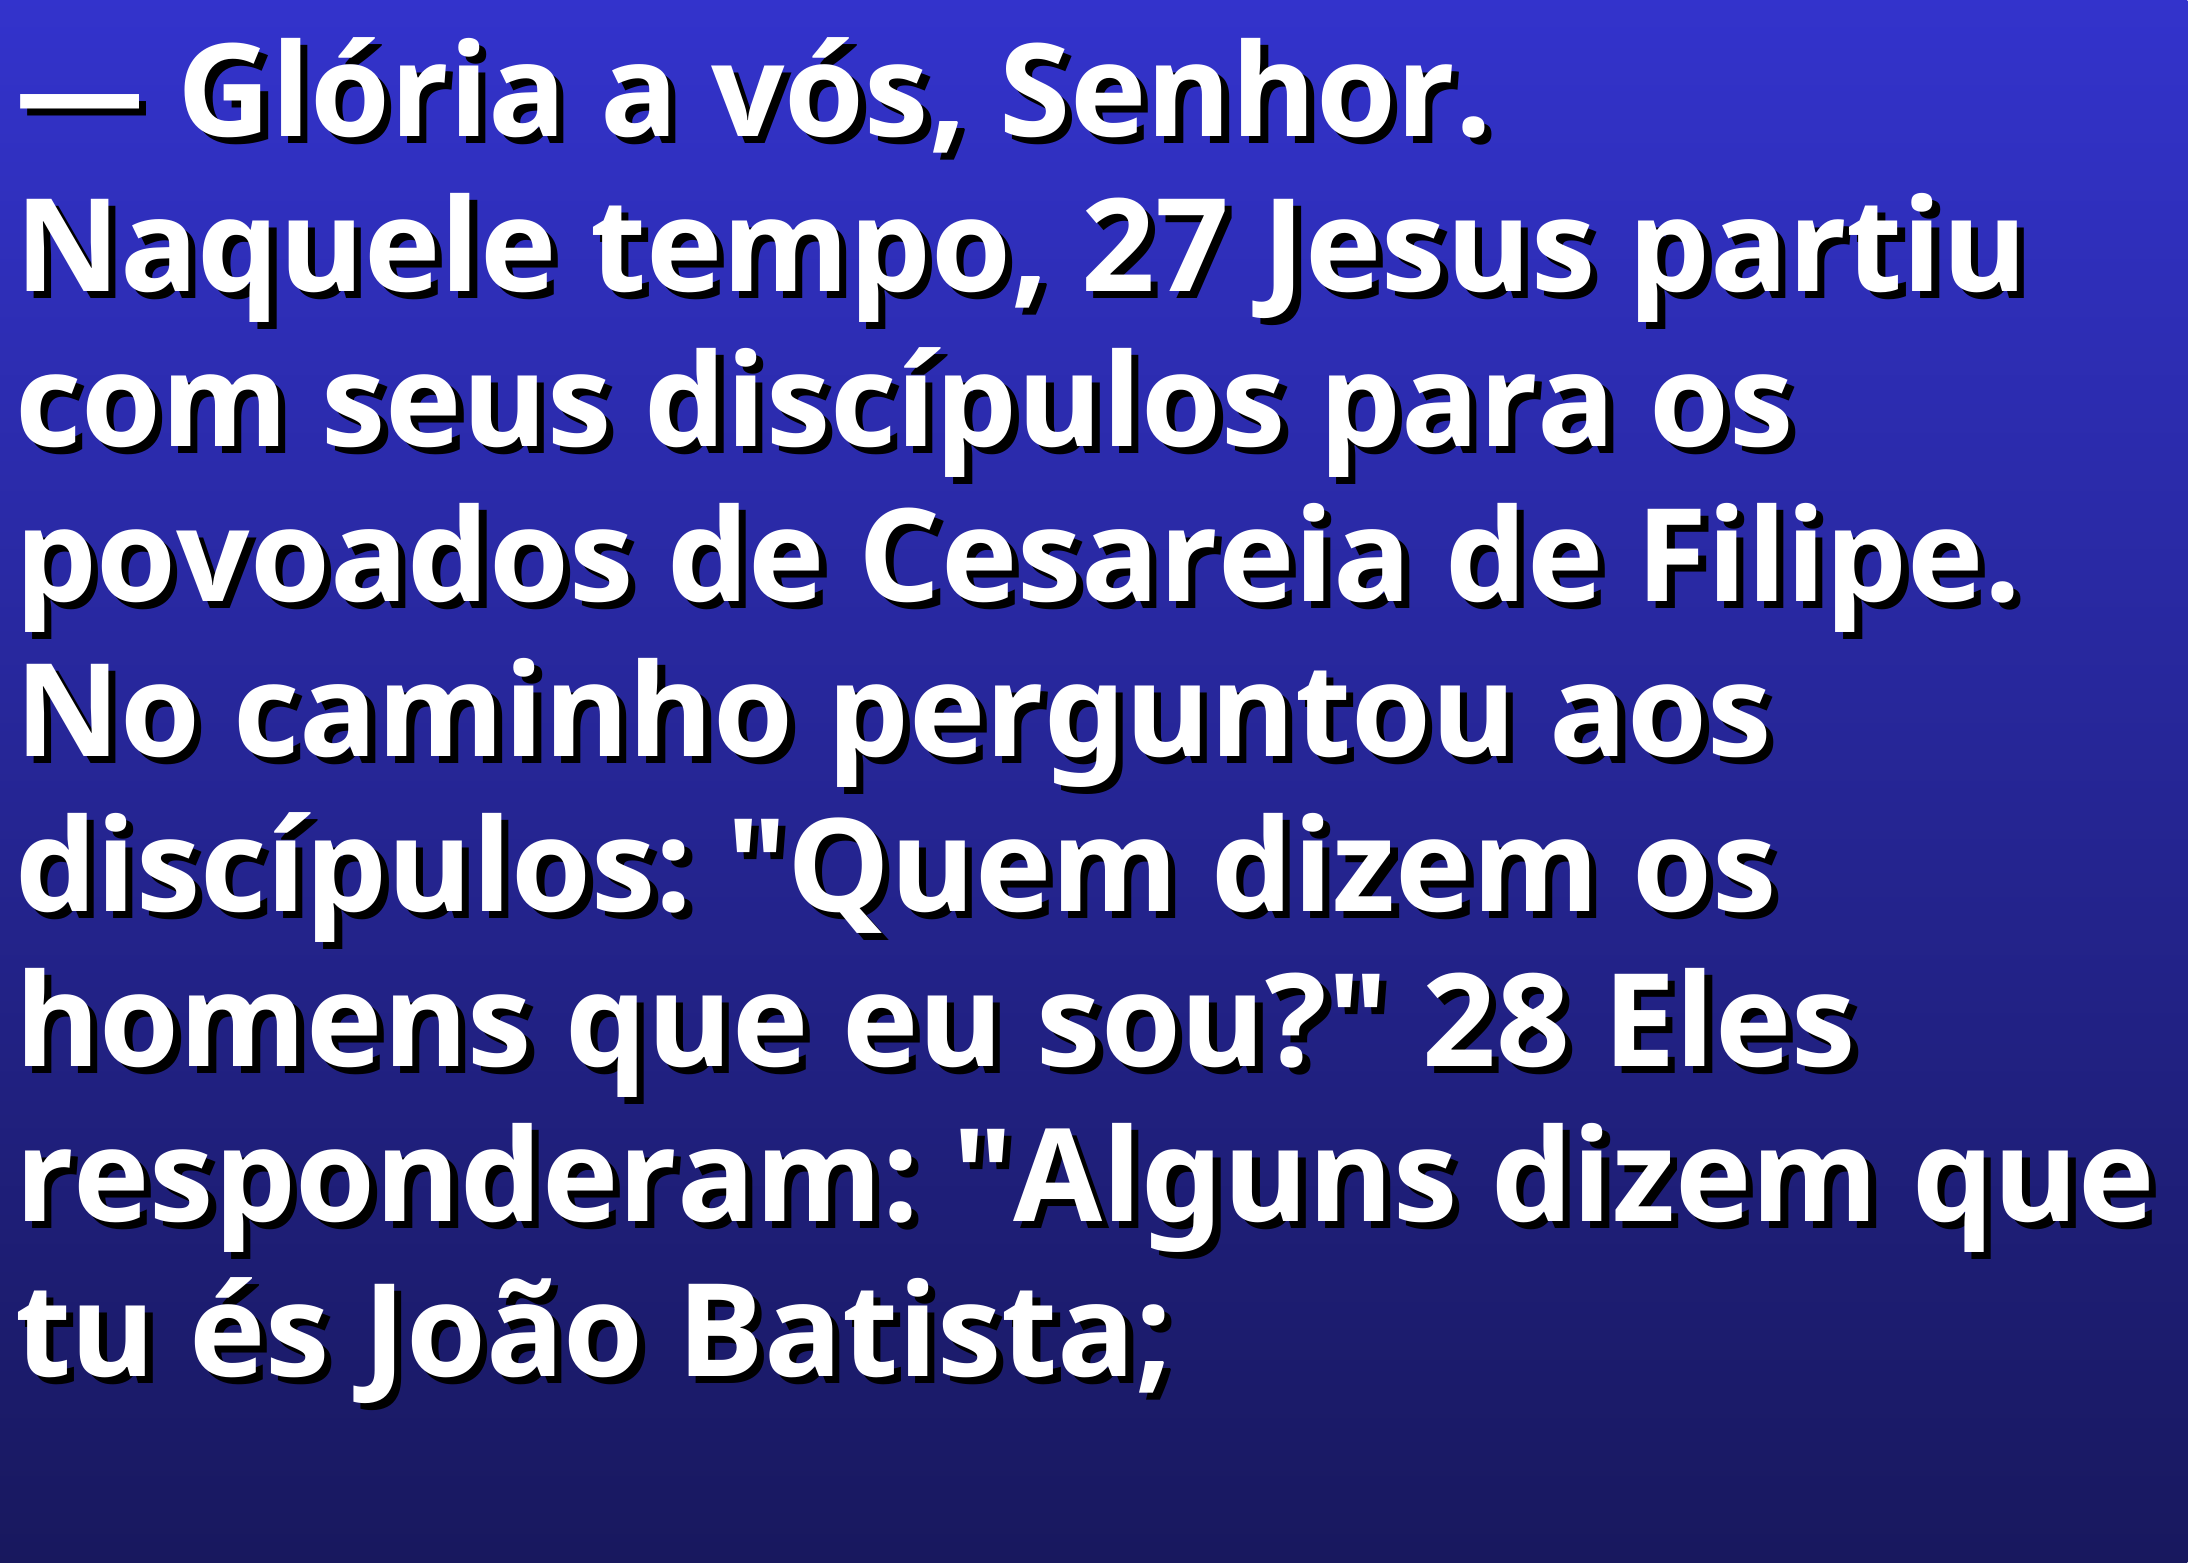

— Glória a vós, Senhor.
Naquele tempo, 27 Jesus partiu com seus discípulos para os povoados de Cesareia de Filipe. No caminho perguntou aos discípulos: "Quem dizem os homens que eu sou?" 28 Eles responderam: "Alguns dizem que tu és João Batista;